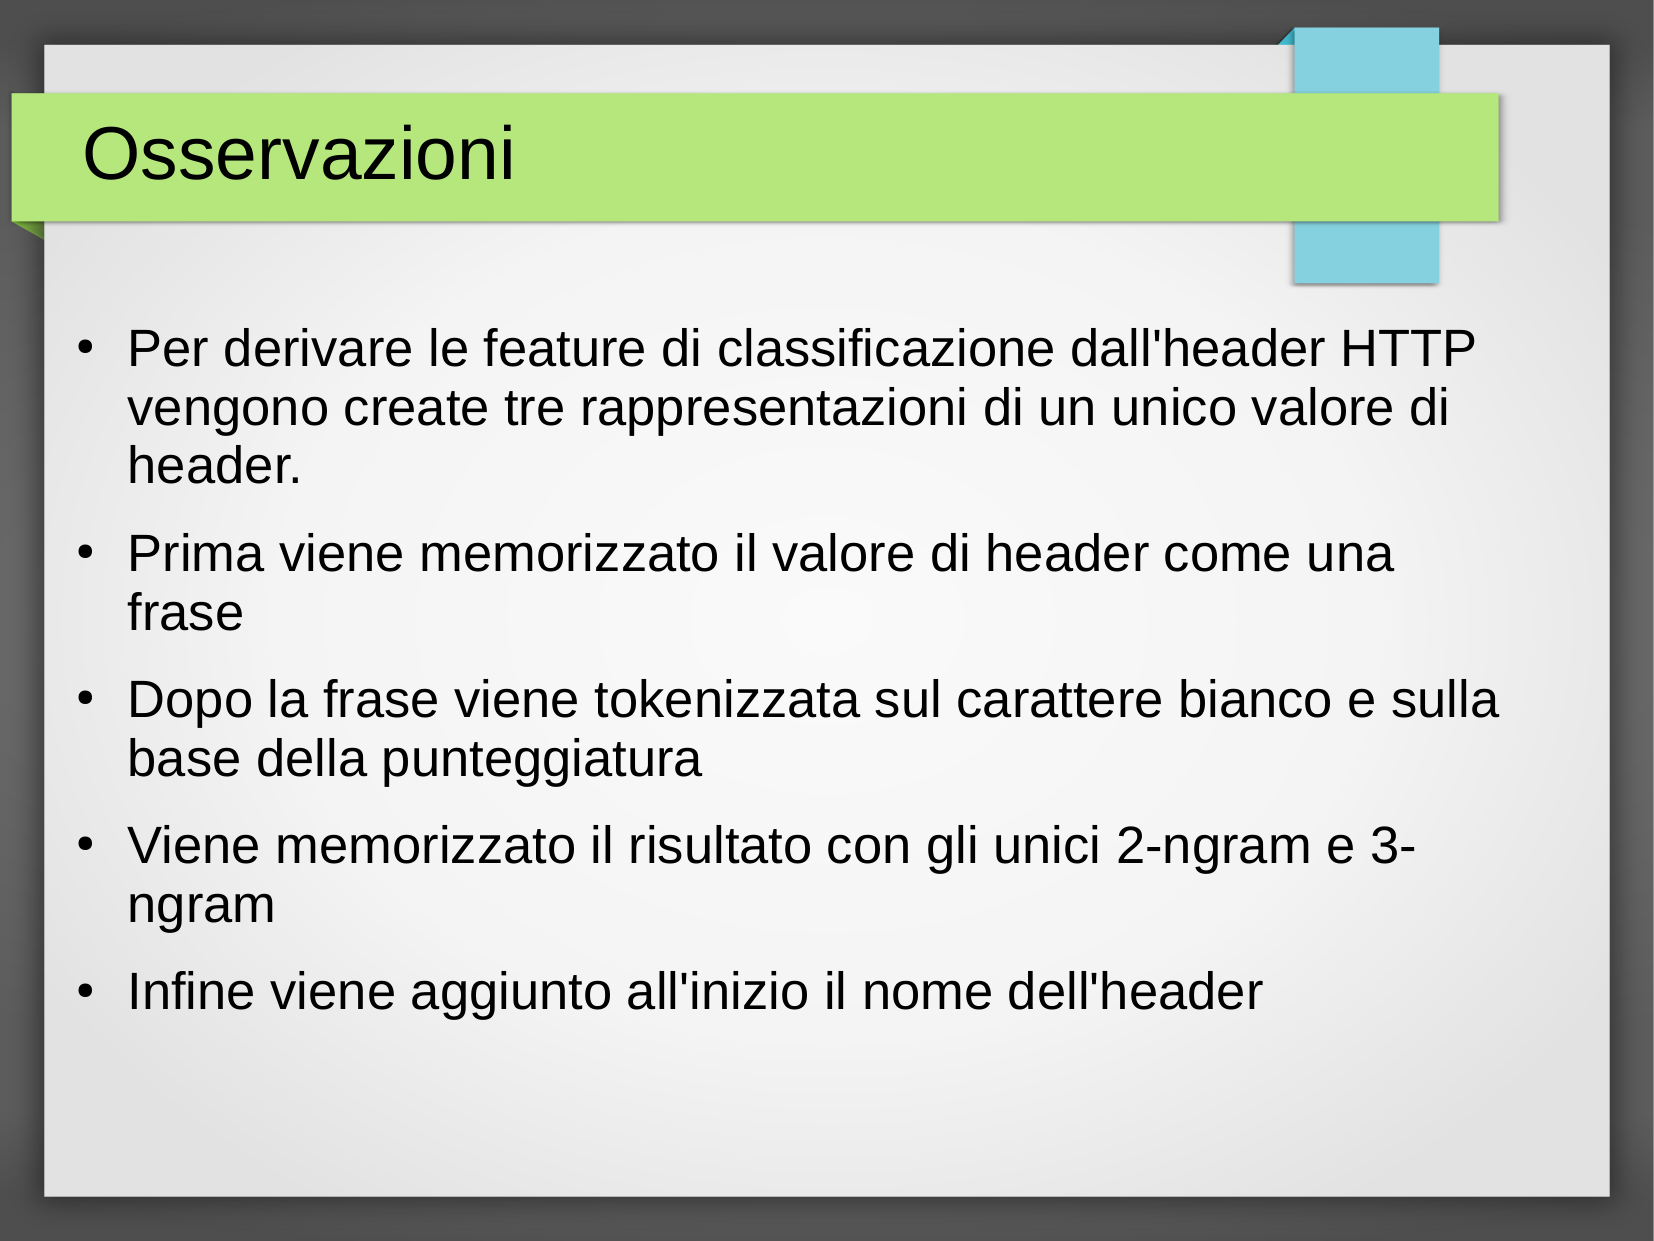

# Osservazioni
Per derivare le feature di classificazione dall'header HTTP vengono create tre rappresentazioni di un unico valore di header.
Prima viene memorizzato il valore di header come una frase
Dopo la frase viene tokenizzata sul carattere bianco e sulla base della punteggiatura
Viene memorizzato il risultato con gli unici 2-ngram e 3-ngram
Infine viene aggiunto all'inizio il nome dell'header